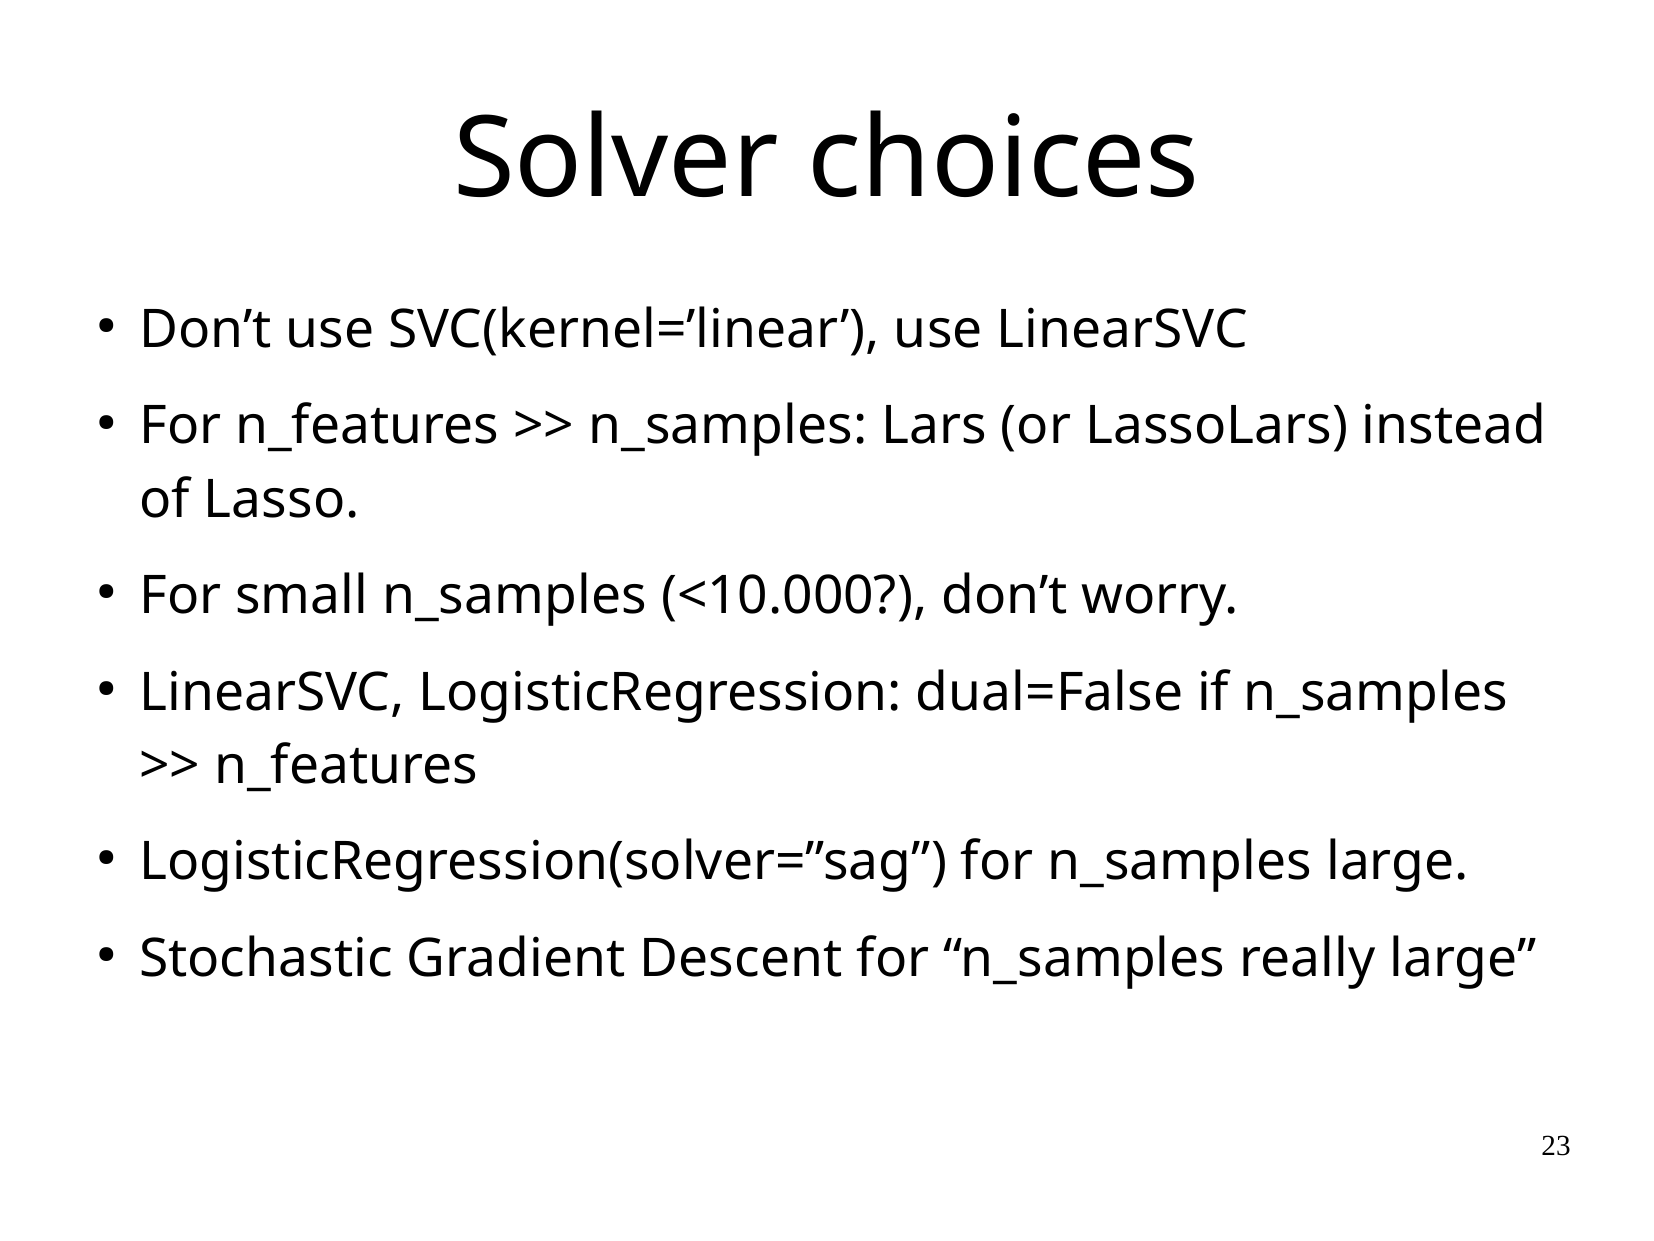

# Solver choices
Don’t use SVC(kernel=’linear’), use LinearSVC
For n_features >> n_samples: Lars (or LassoLars) instead of Lasso.
For small n_samples (<10.000?), don’t worry.
LinearSVC, LogisticRegression: dual=False if n_samples >> n_features
LogisticRegression(solver=”sag”) for n_samples large.
Stochastic Gradient Descent for “n_samples really large”
23